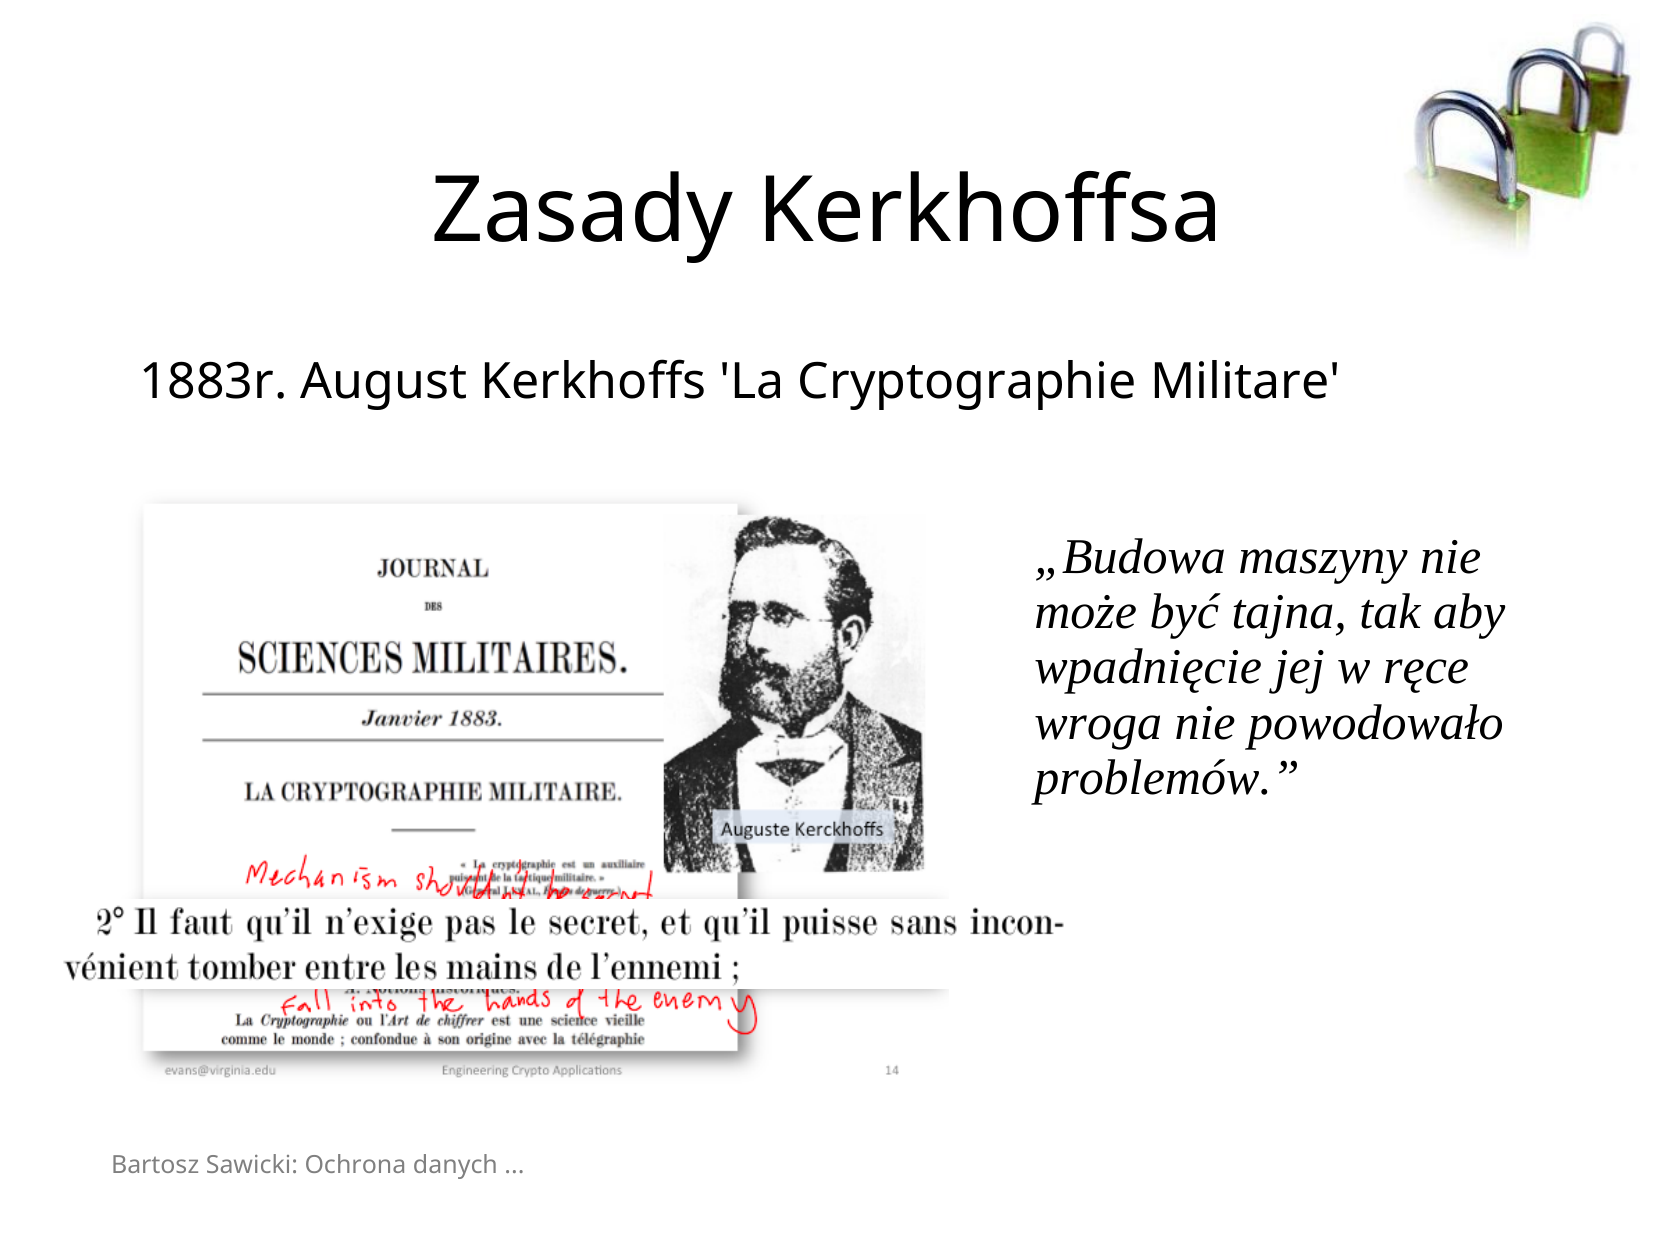

# Zasady Kerkhoffsa
1883r. August Kerkhoffs 'La Cryptographie Militare'
„Budowa maszyny nie może być tajna, tak aby wpadnięcie jej w ręce wroga nie powodowało problemów.”